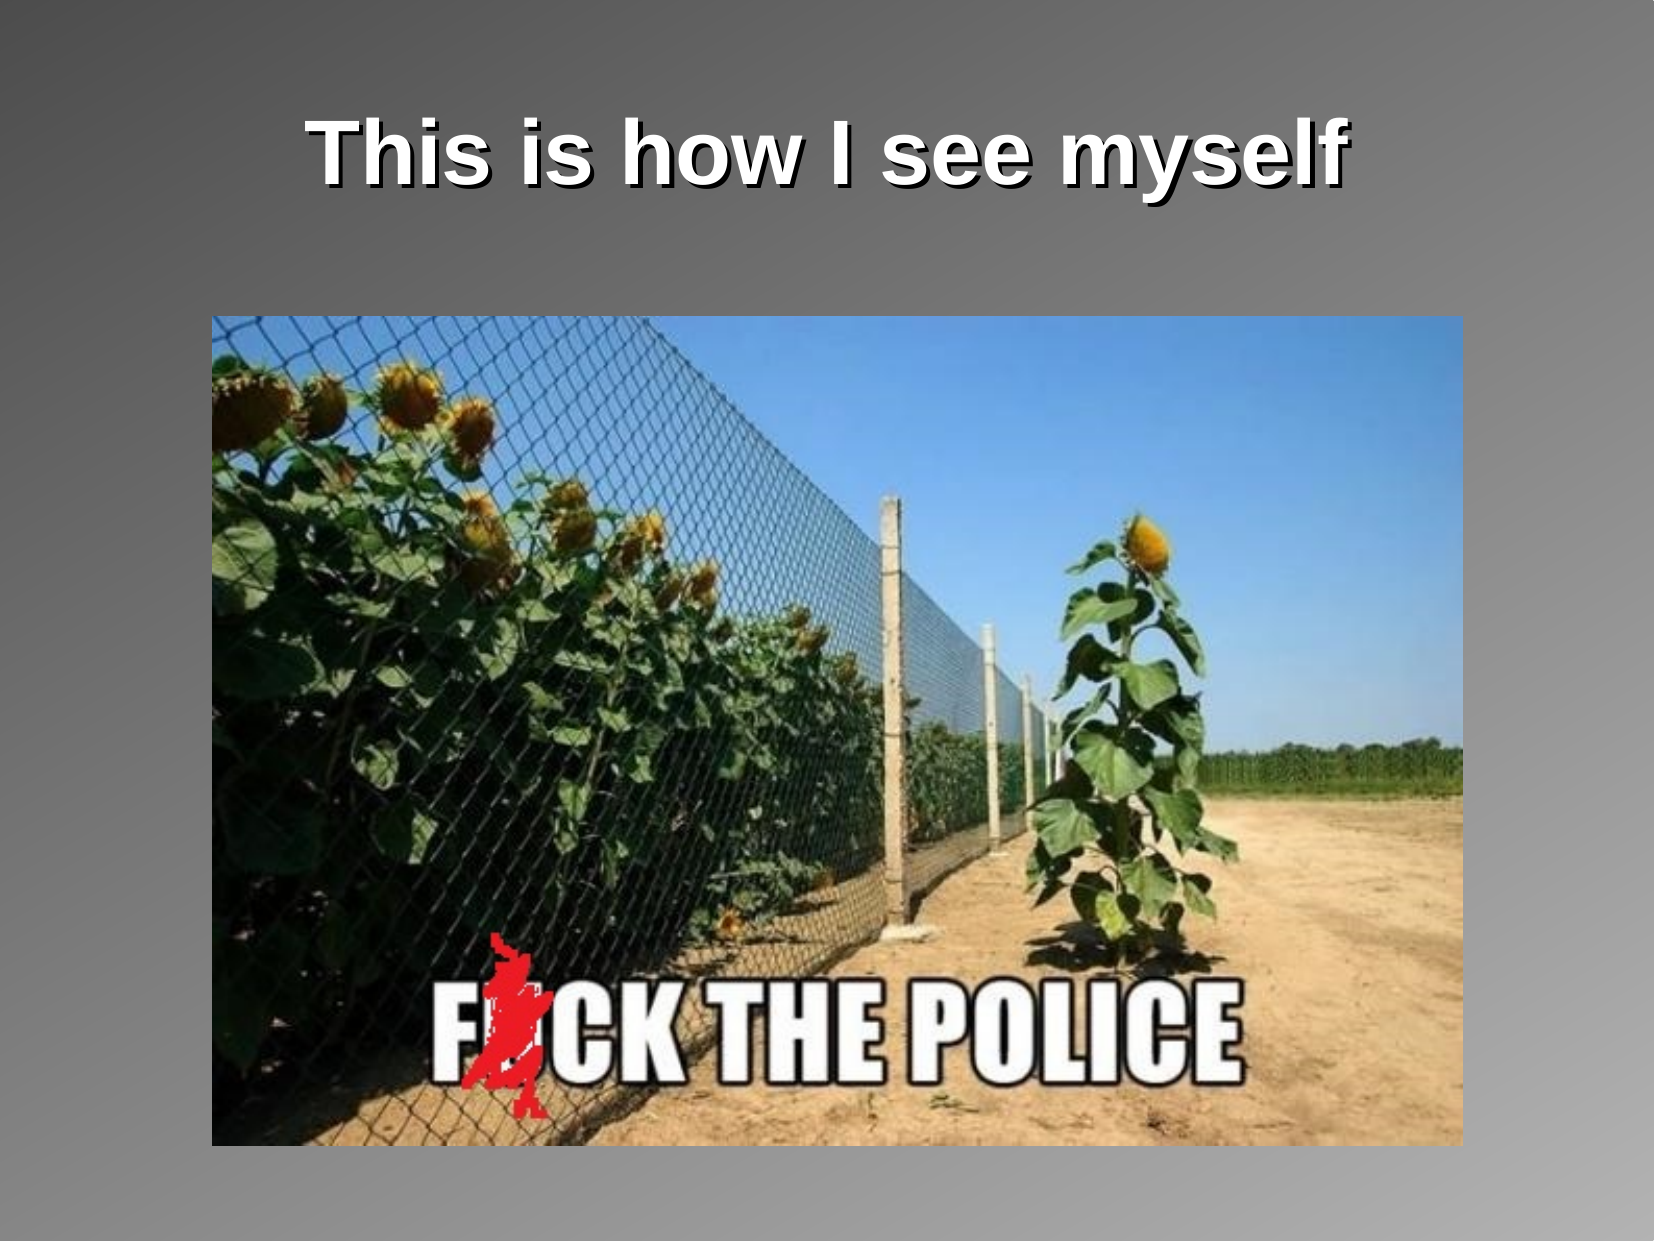

# This is how I see myself